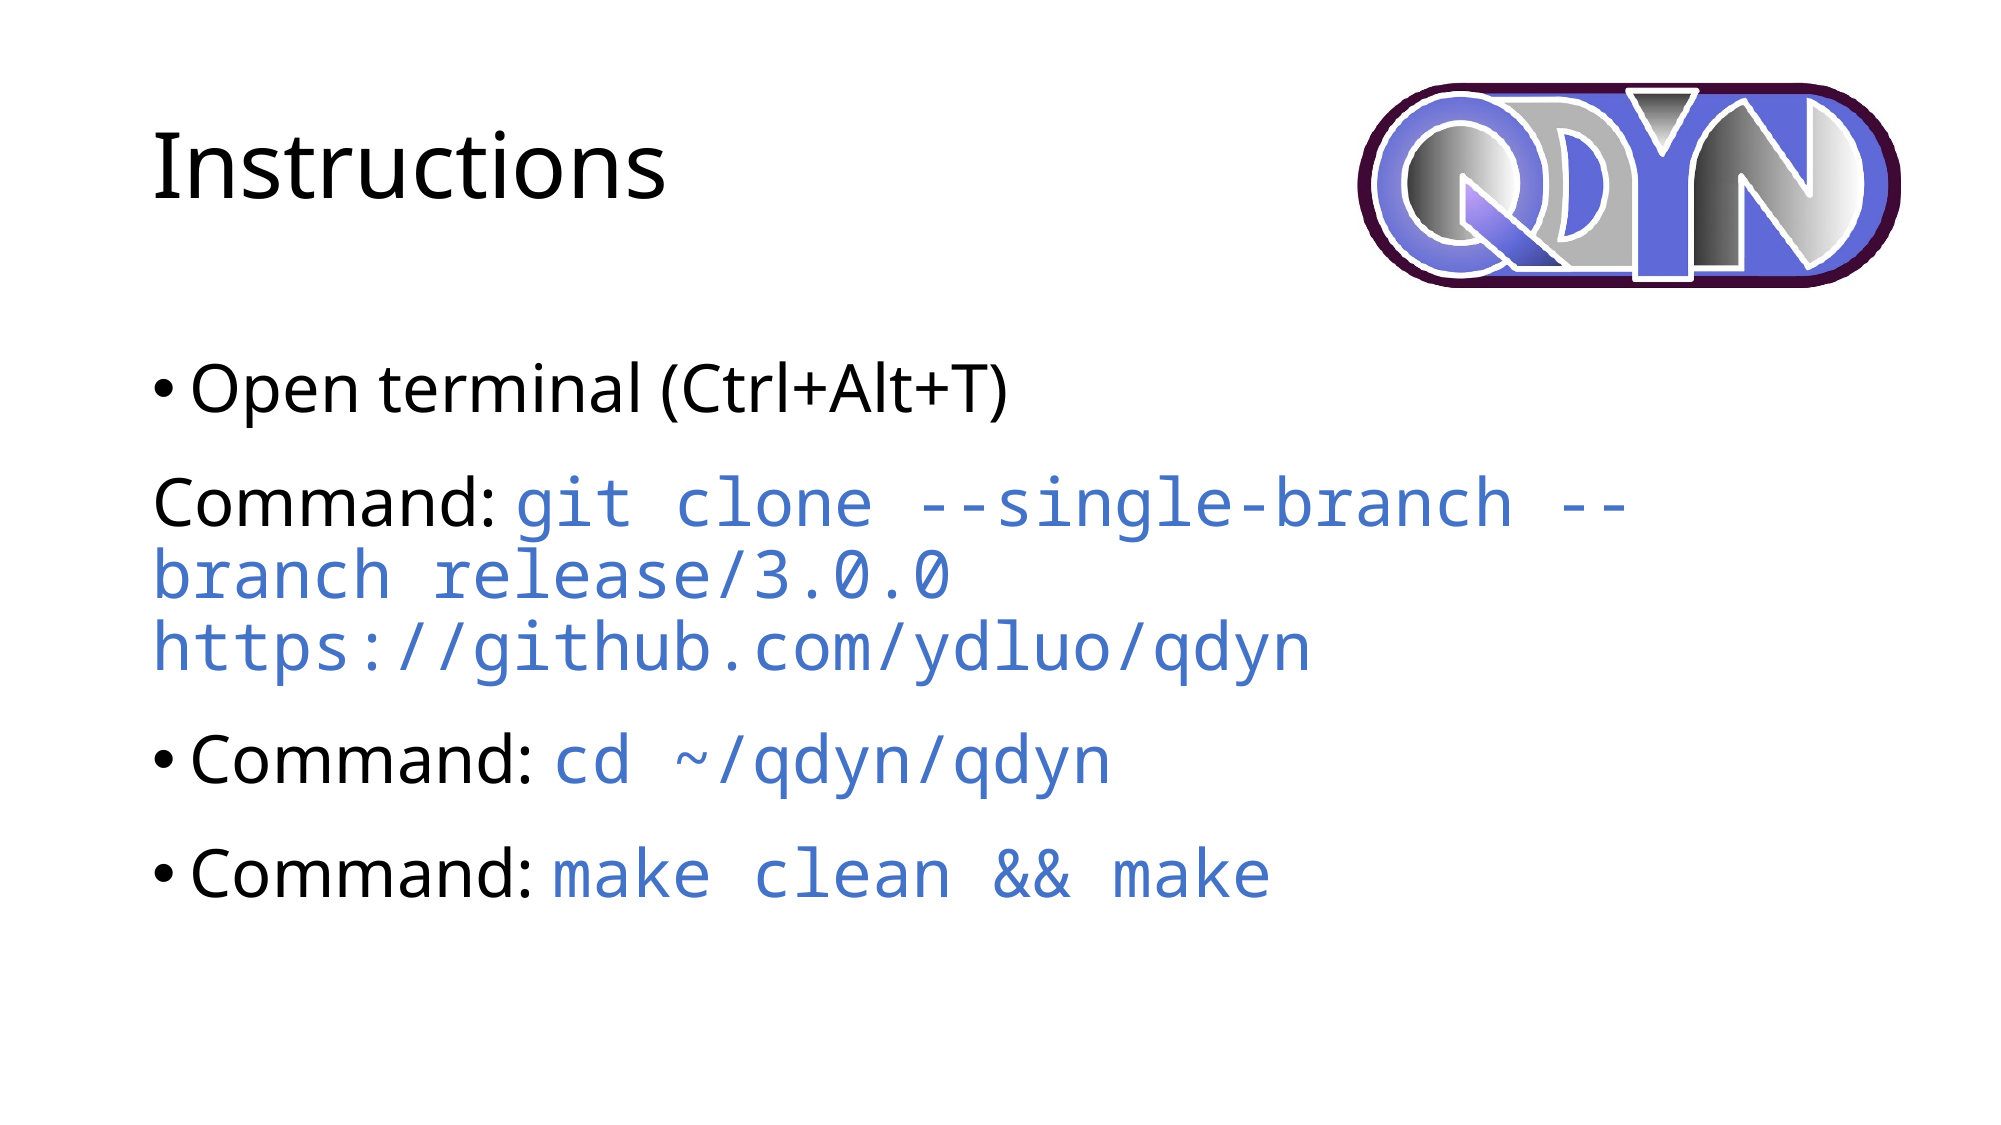

Instructions
Open terminal (Ctrl+Alt+T)
Command: git clone --single-branch --branch release/3.0.0 https://github.com/ydluo/qdyn
Command: cd ~/qdyn/qdyn
Command: make clean && make